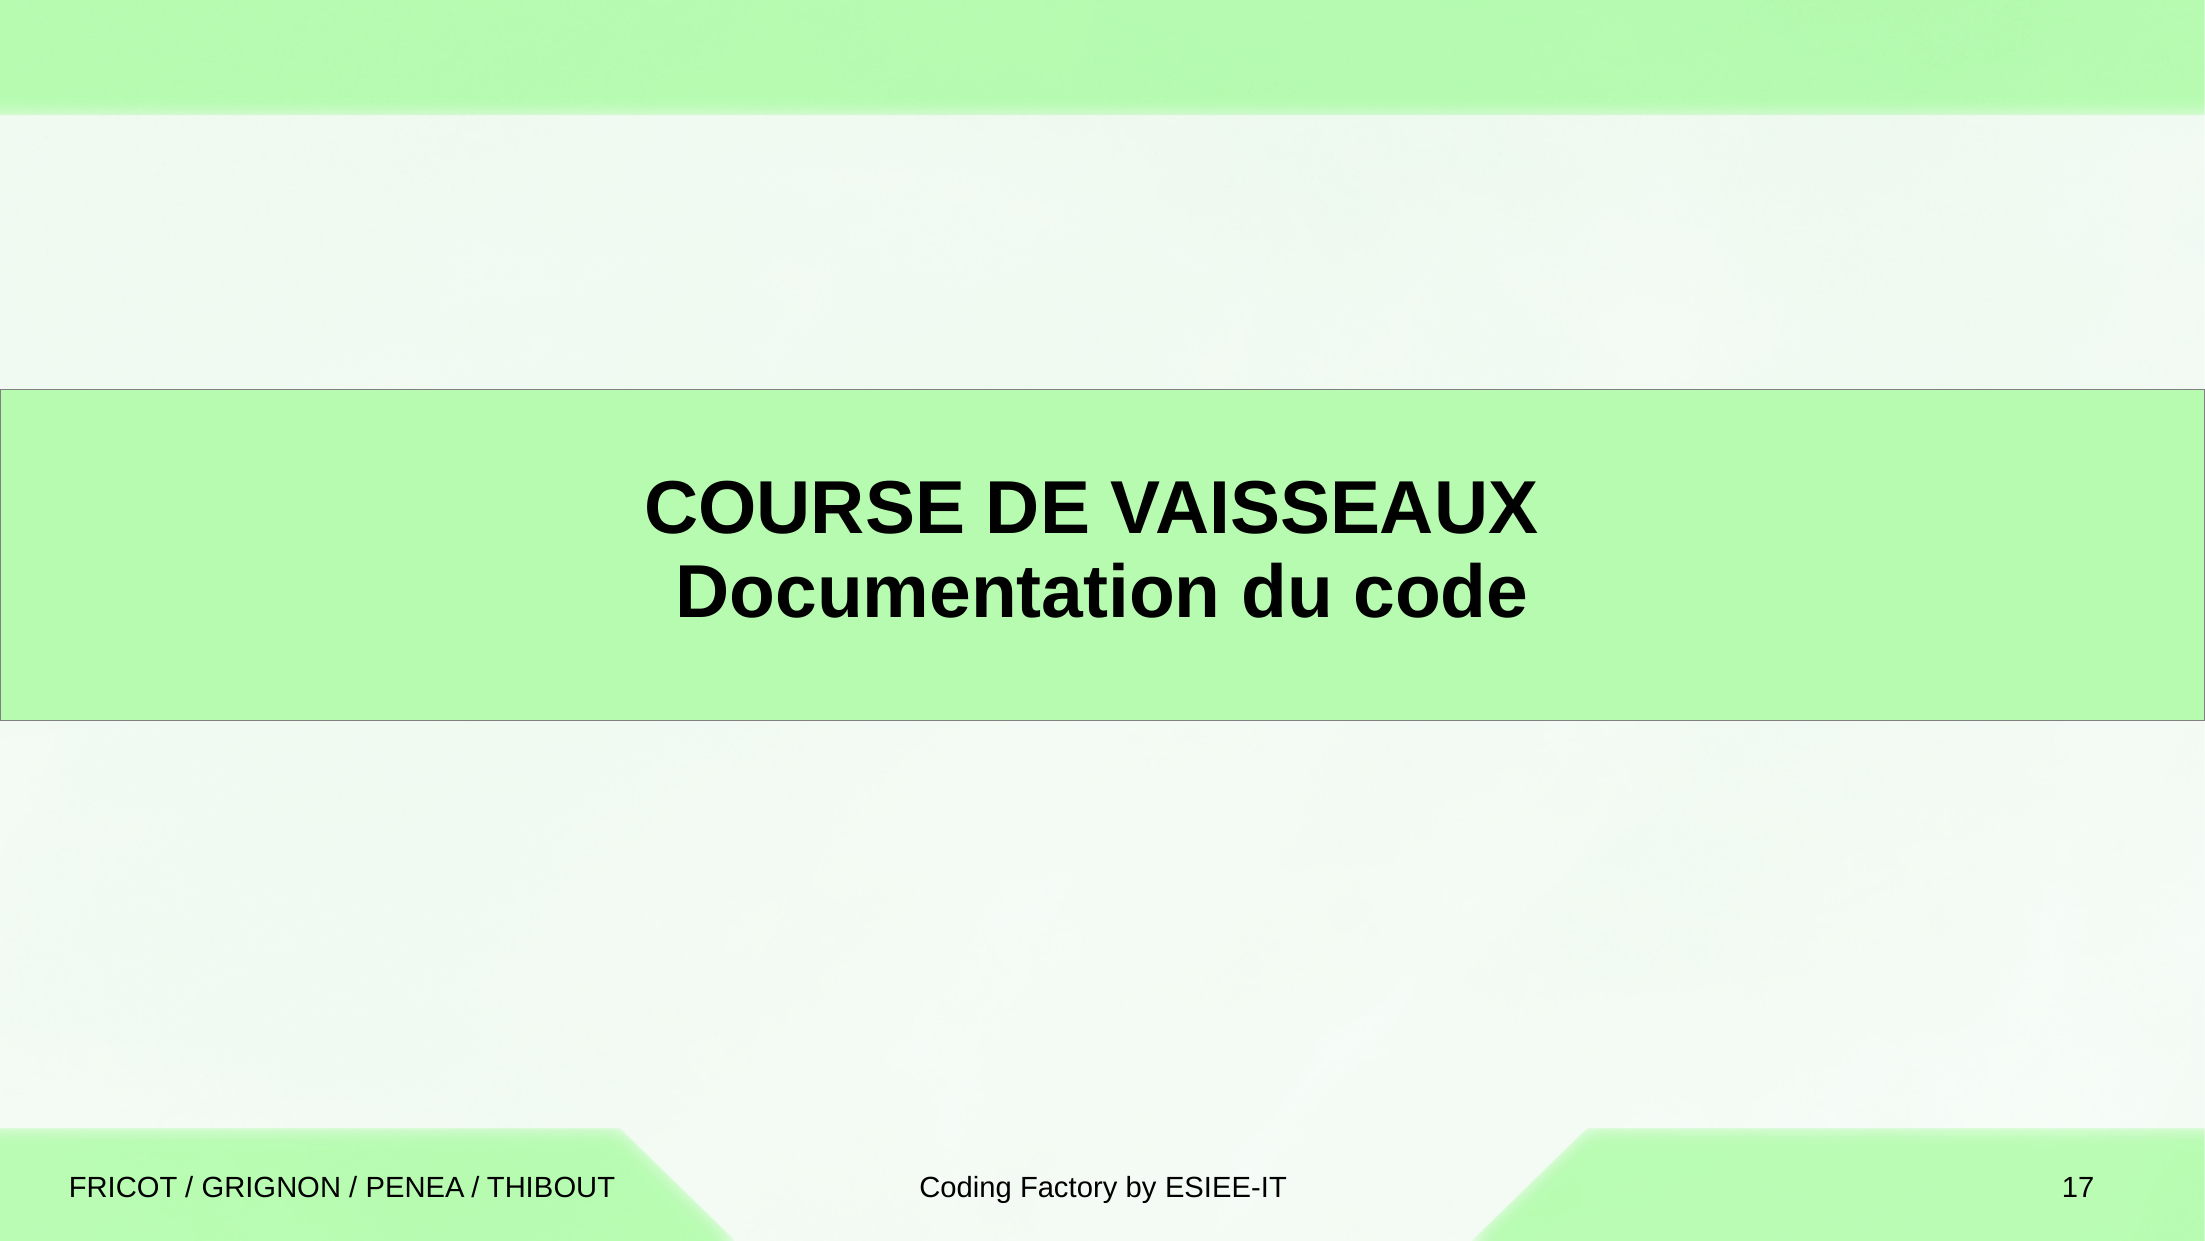

# COURSE DE VAISSEAUX
Documentation du code
FRICOT / GRIGNON / PENEA / THIBOUT
Coding Factory by ESIEE-IT
17